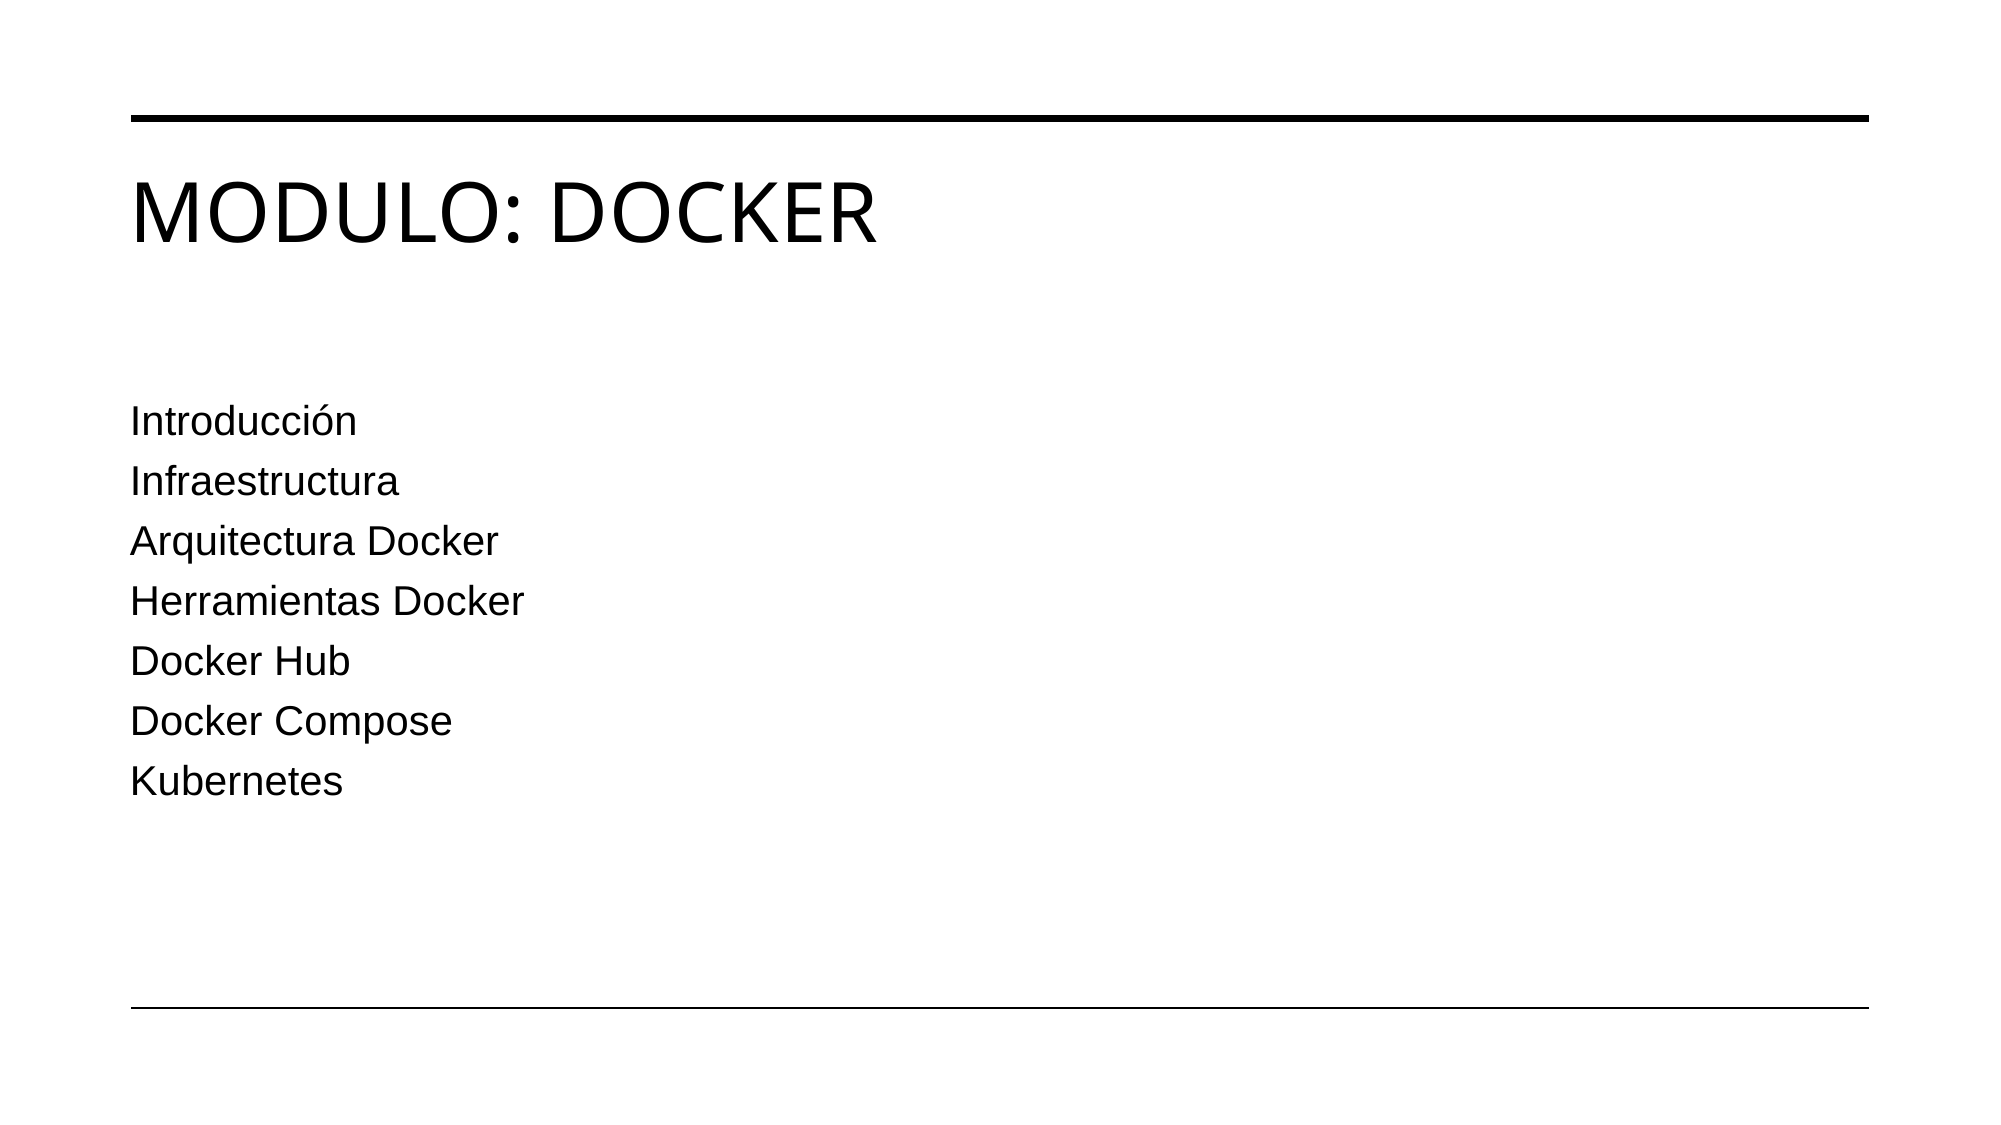

# MODULO: DOCKER
Introducción
Infraestructura
Arquitectura Docker
Herramientas Docker
Docker Hub
Docker Compose
Kubernetes